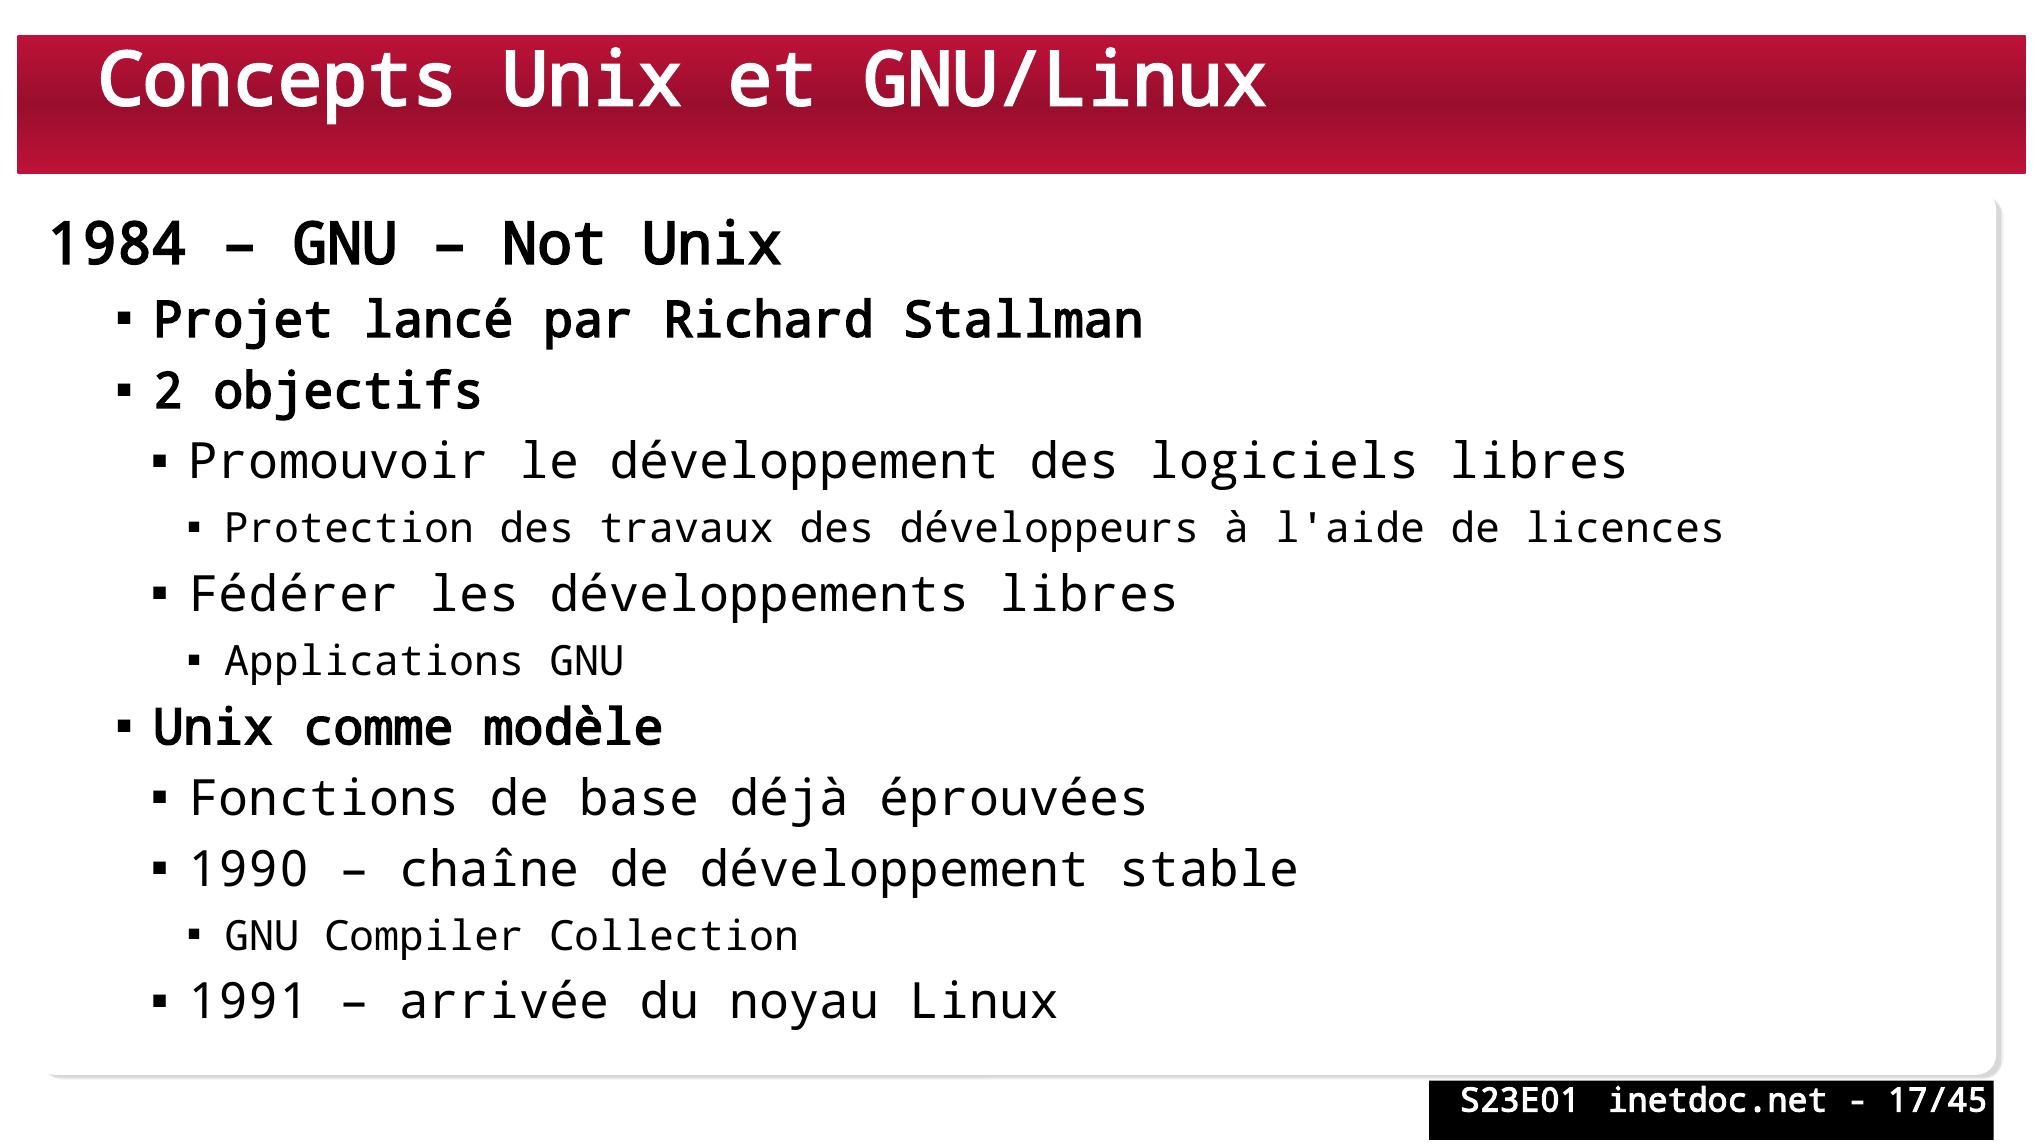

Concepts Unix et GNU/Linux
1984 – GNU – Not Unix
Projet lancé par Richard Stallman
2 objectifs
Promouvoir le développement des logiciels libres
Protection des travaux des développeurs à l'aide de licences
Fédérer les développements libres
Applications GNU
Unix comme modèle
Fonctions de base déjà éprouvées
1990 – chaîne de développement stable
GNU Compiler Collection
1991 – arrivée du noyau Linux
S23E01	inetdoc.net - /45